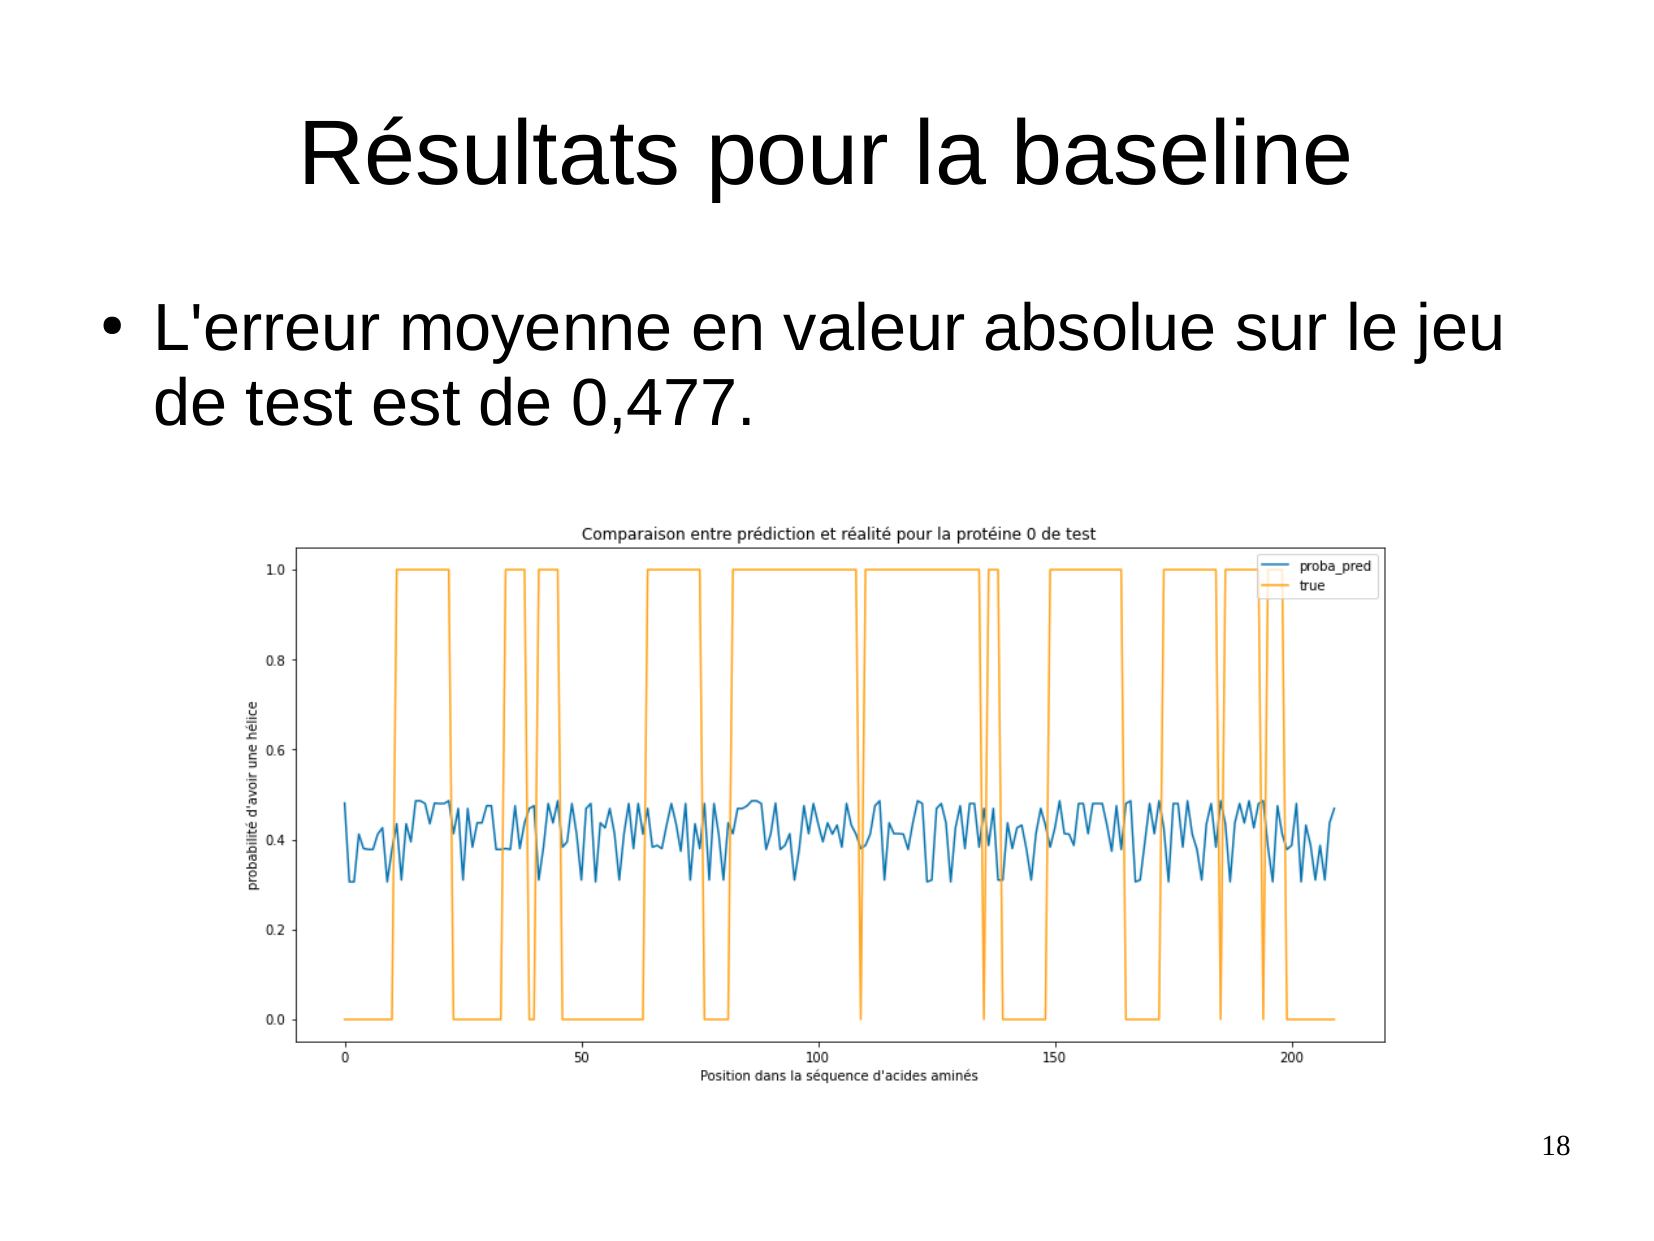

# Résultats pour la baseline
L'erreur moyenne en valeur absolue sur le jeu de test est de 0,477.
18